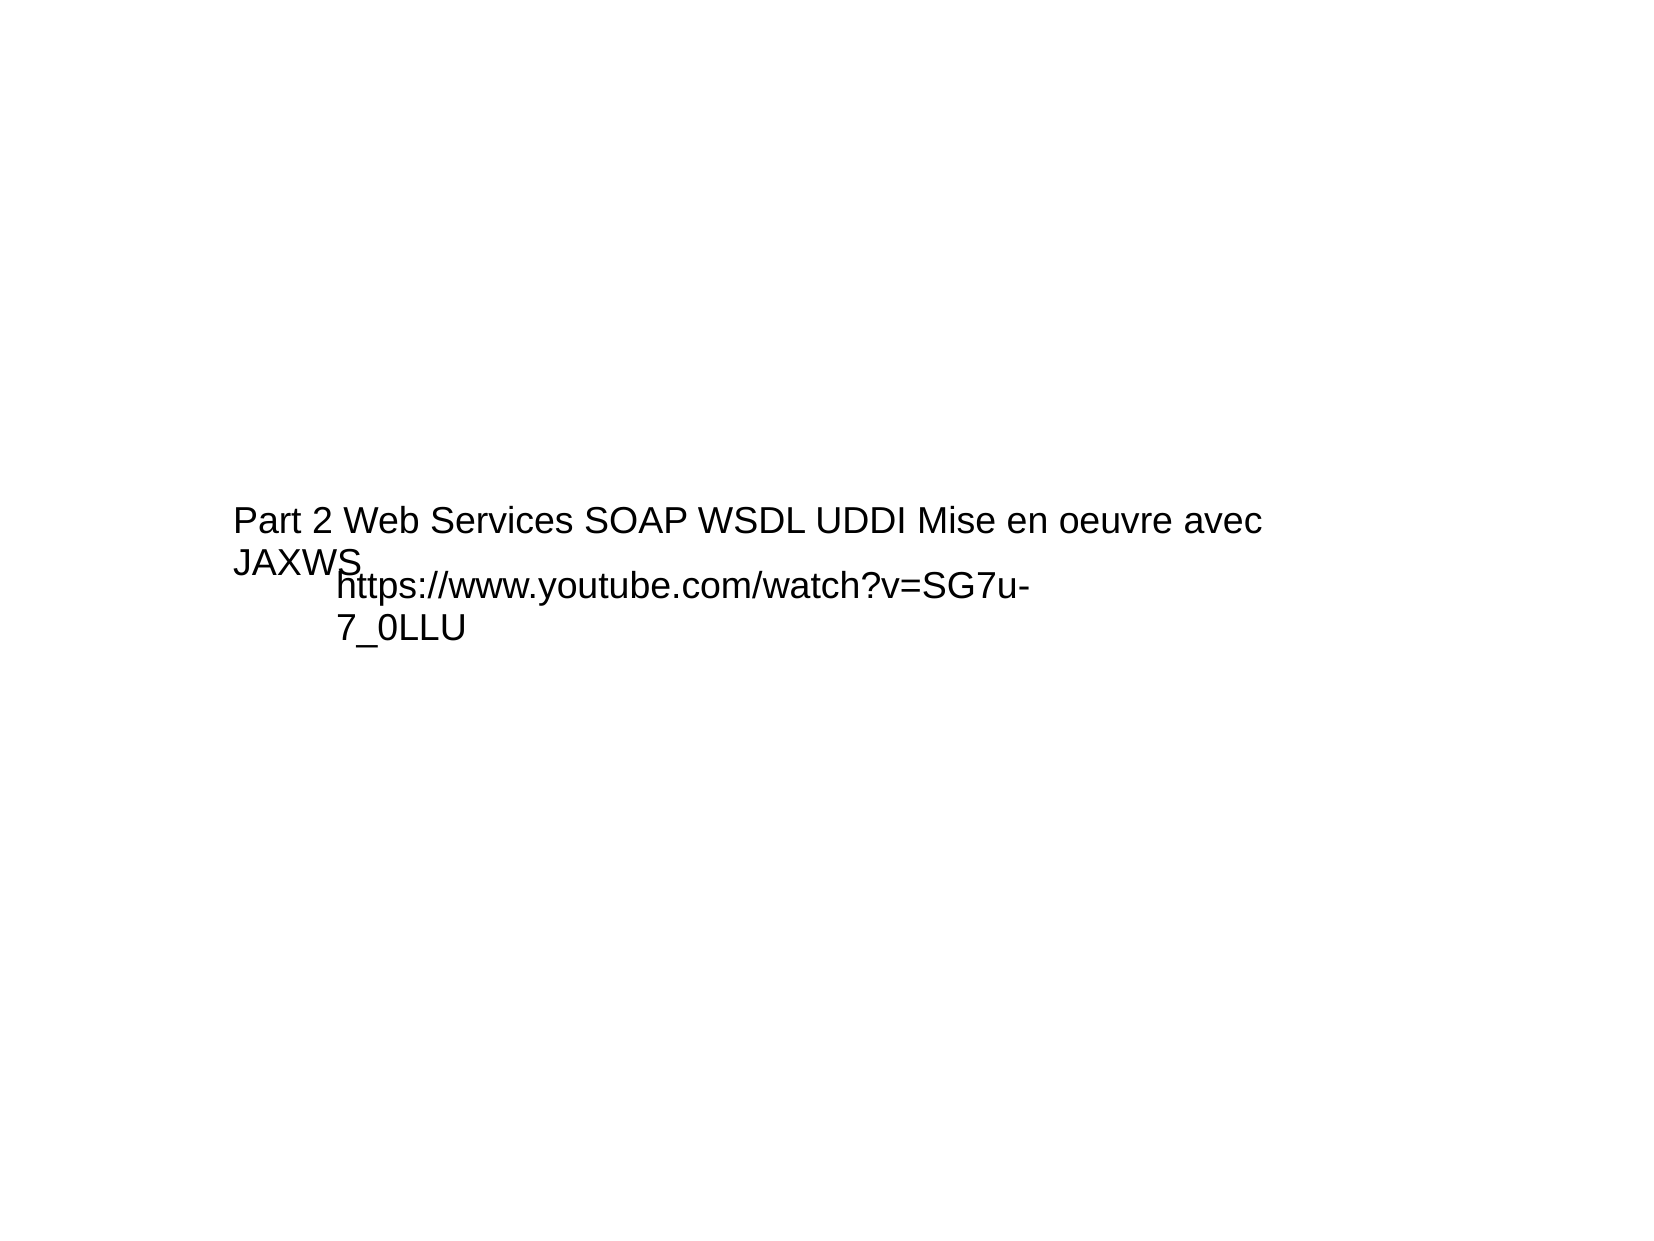

Part 2 Web Services SOAP WSDL UDDI Mise en oeuvre avec JAXWS
https://www.youtube.com/watch?v=SG7u-7_0LLU